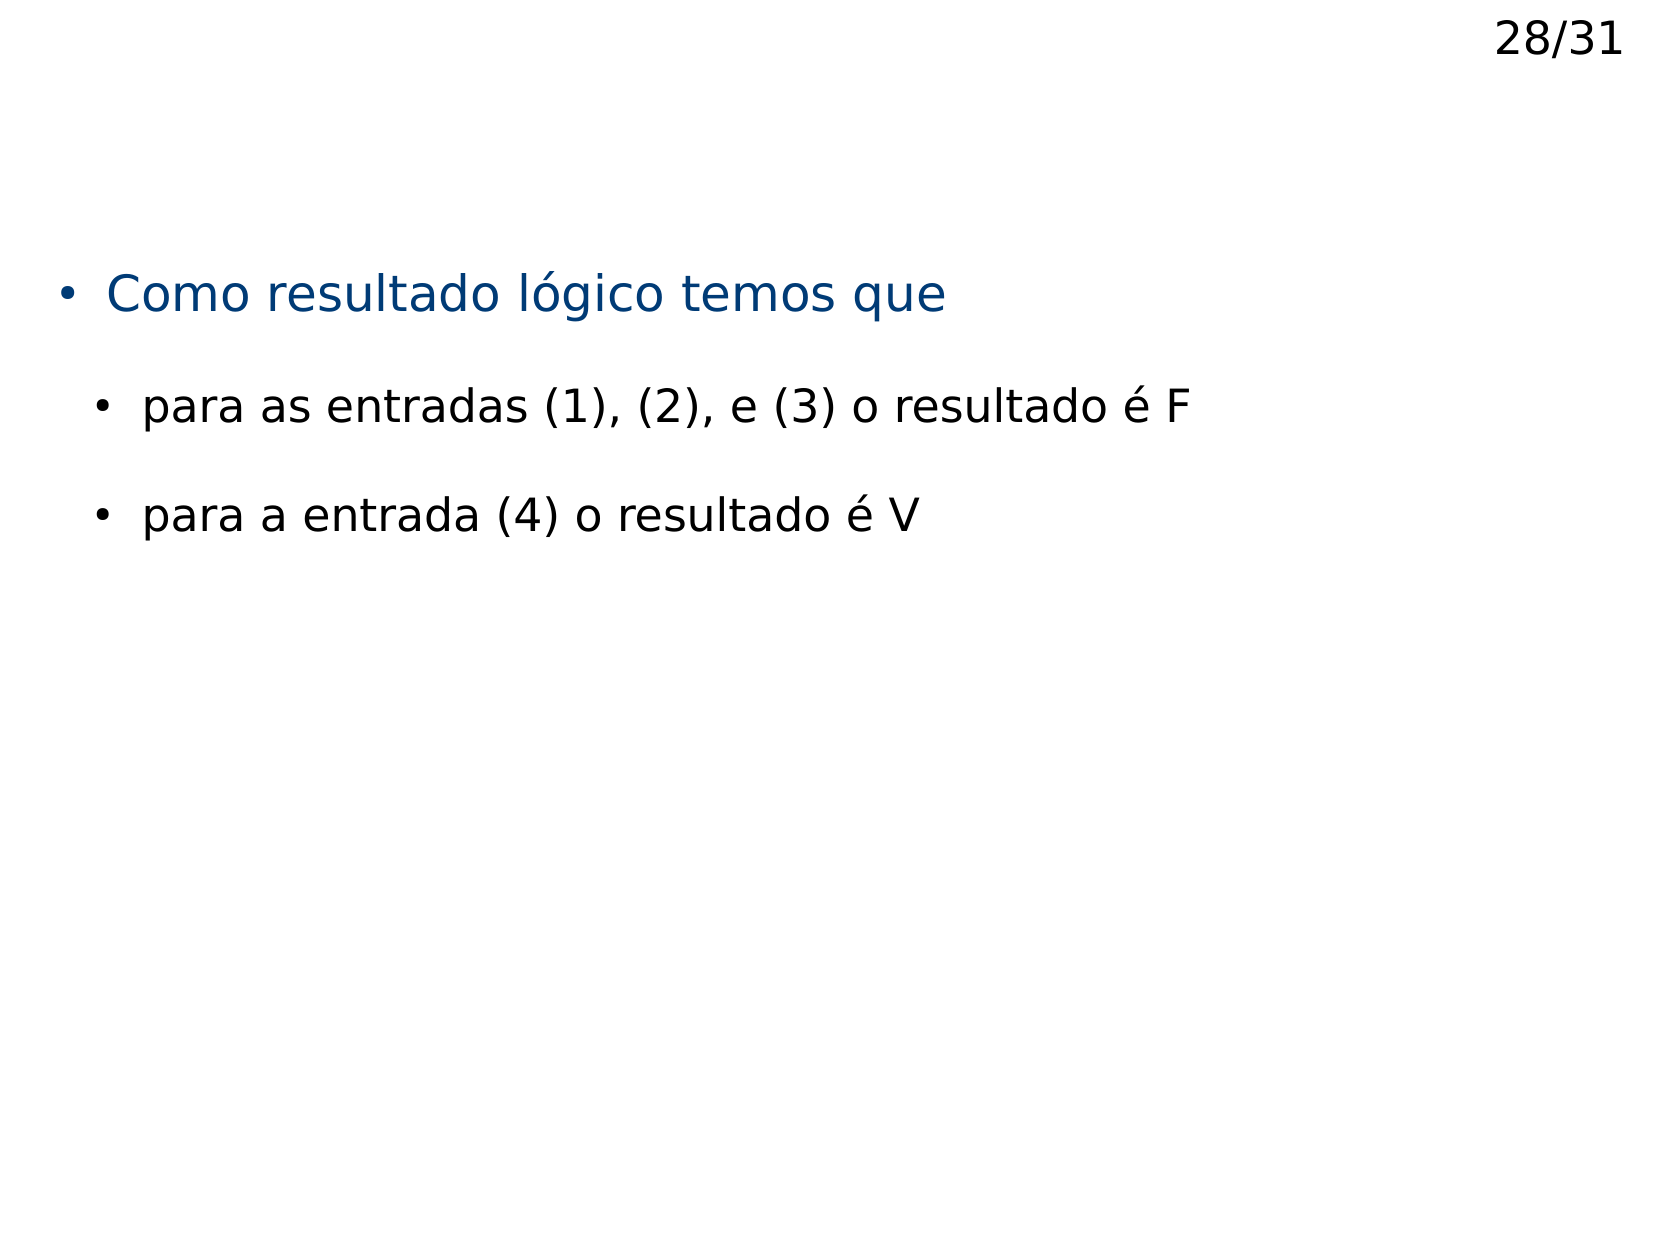

28
#
Como resultado lógico temos que
para as entradas (1), (2), e (3) o resultado é F
para a entrada (4) o resultado é V